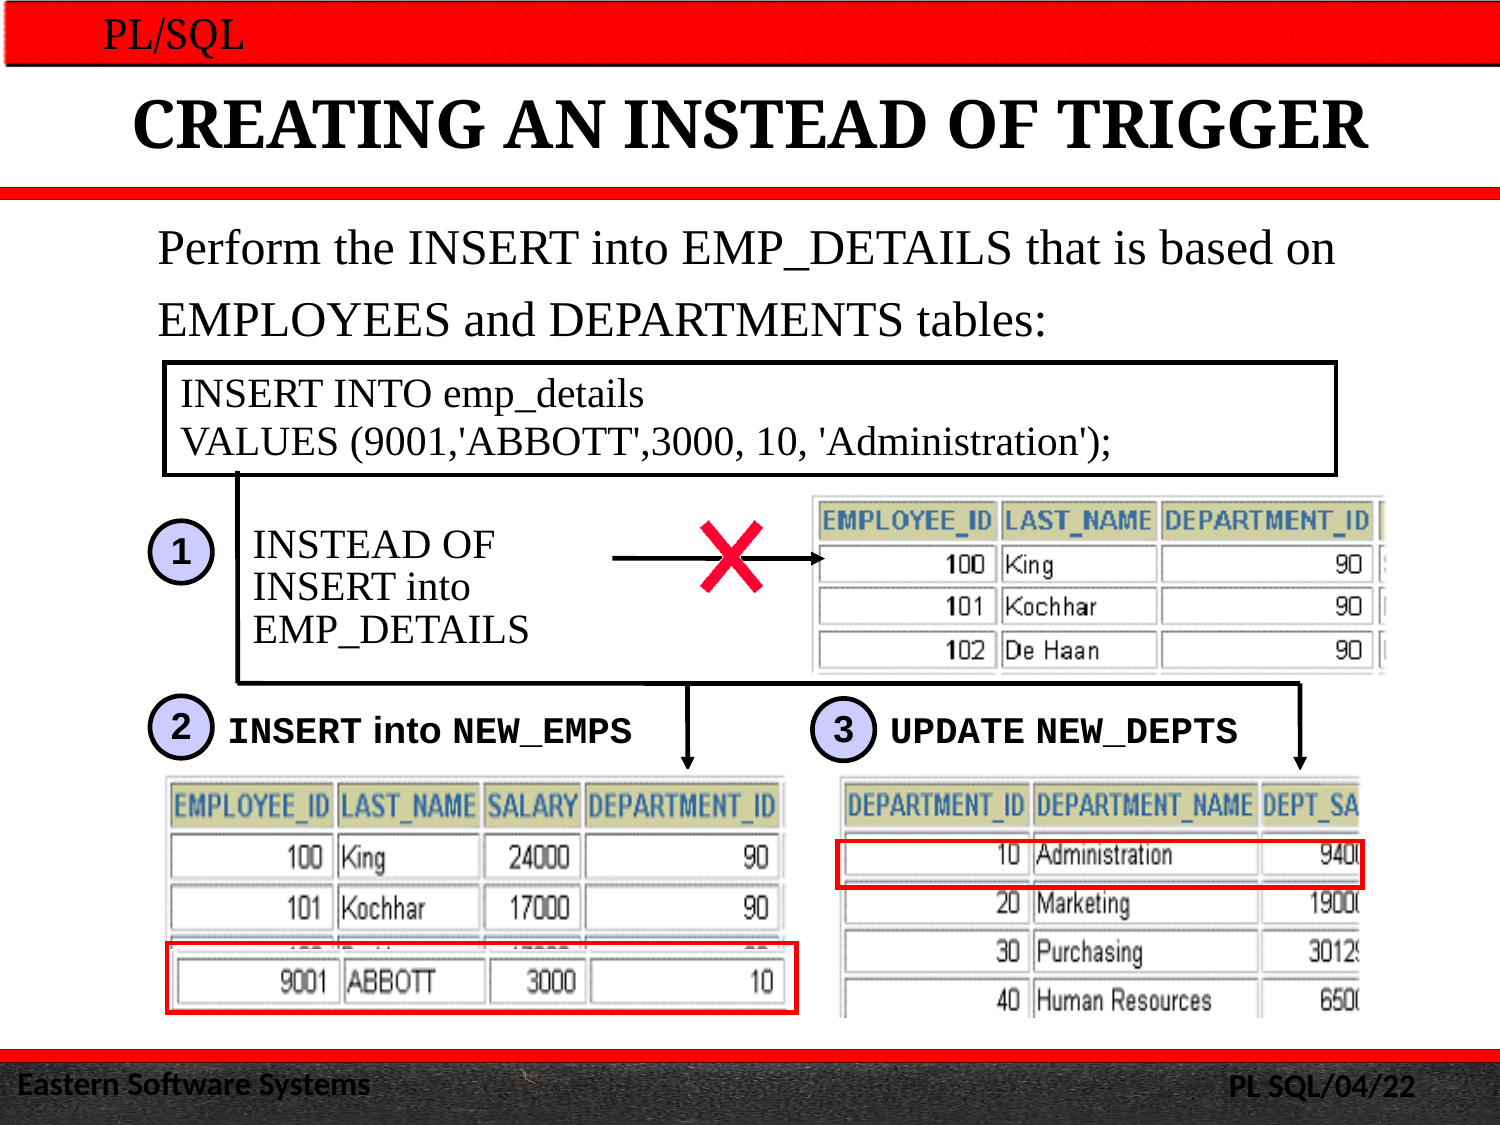

PL/SQL
CREATING AN INSTEAD OF TRIGGER
Perform the INSERT into EMP_DETAILS that is based on
EMPLOYEES and DEPARTMENTS tables:
INSERT INTO emp_details
VALUES (9001,'ABBOTT',3000, 10, 'Administration');
INSTEAD OF INSERT into EMP_DETAILS
1
2
3
INSERT into NEW_EMPS
UPDATE NEW_DEPTS
…
…
Eastern Software Systems
				 PL SQL/04/22